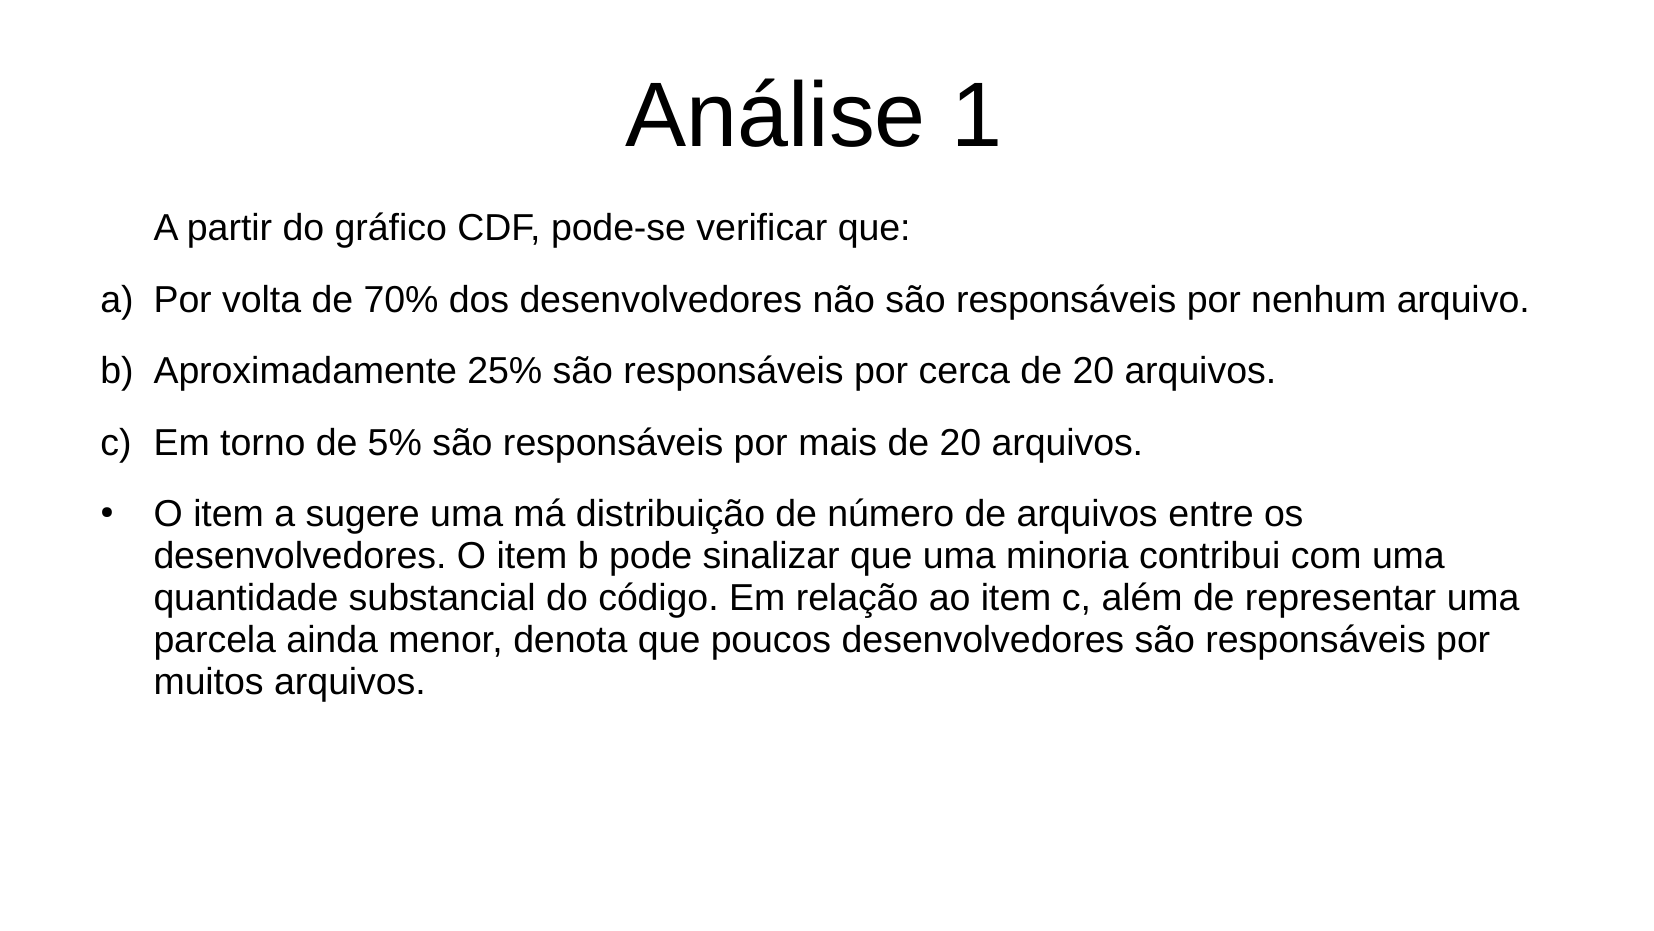

# Análise 1
A partir do gráfico CDF, pode-se verificar que:
Por volta de 70% dos desenvolvedores não são responsáveis por nenhum arquivo.
Aproximadamente 25% são responsáveis por cerca de 20 arquivos.
Em torno de 5% são responsáveis por mais de 20 arquivos.
O item a sugere uma má distribuição de número de arquivos entre os desenvolvedores. O item b pode sinalizar que uma minoria contribui com uma quantidade substancial do código. Em relação ao item c, além de representar uma parcela ainda menor, denota que poucos desenvolvedores são responsáveis por muitos arquivos.